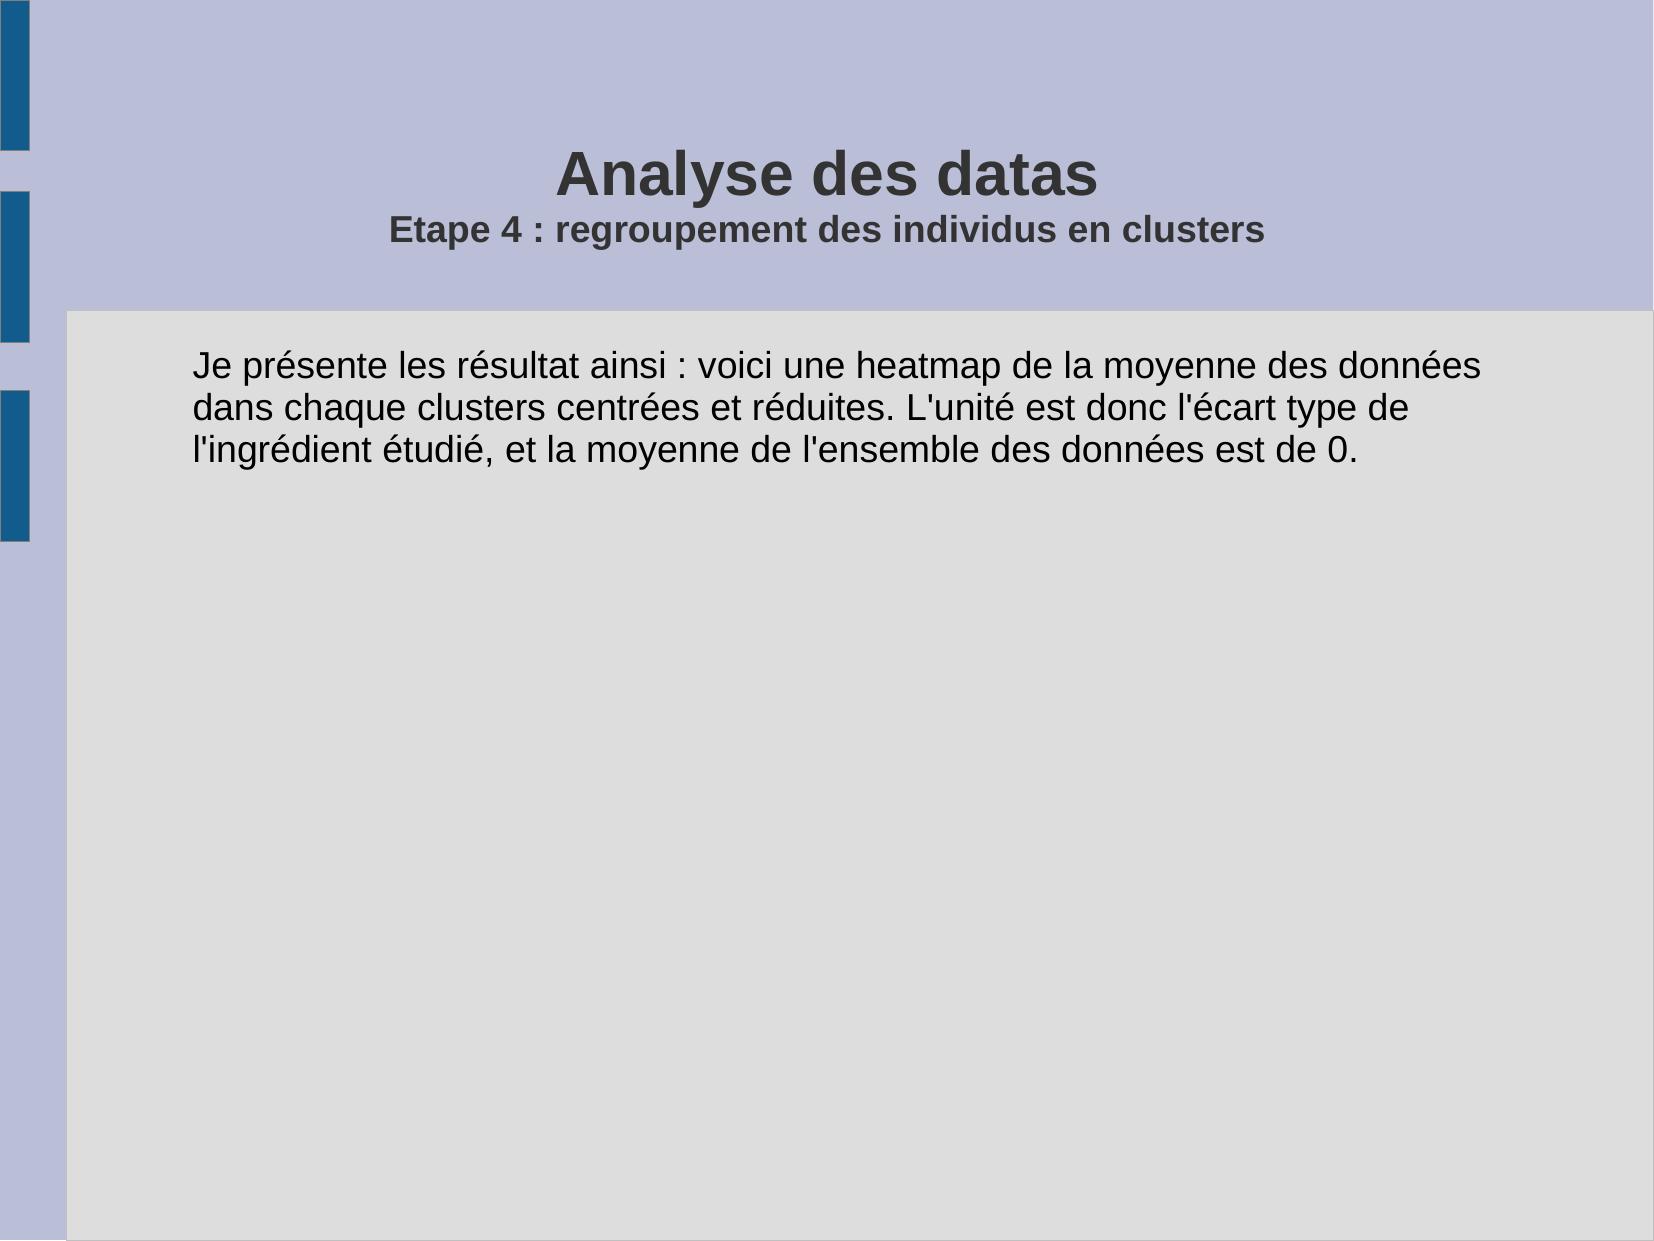

# Analyse des datas Etape 4 : regroupement des individus en clusters
Je présente les résultat ainsi : voici une heatmap de la moyenne des données dans chaque clusters centrées et réduites. L'unité est donc l'écart type de l'ingrédient étudié, et la moyenne de l'ensemble des données est de 0.